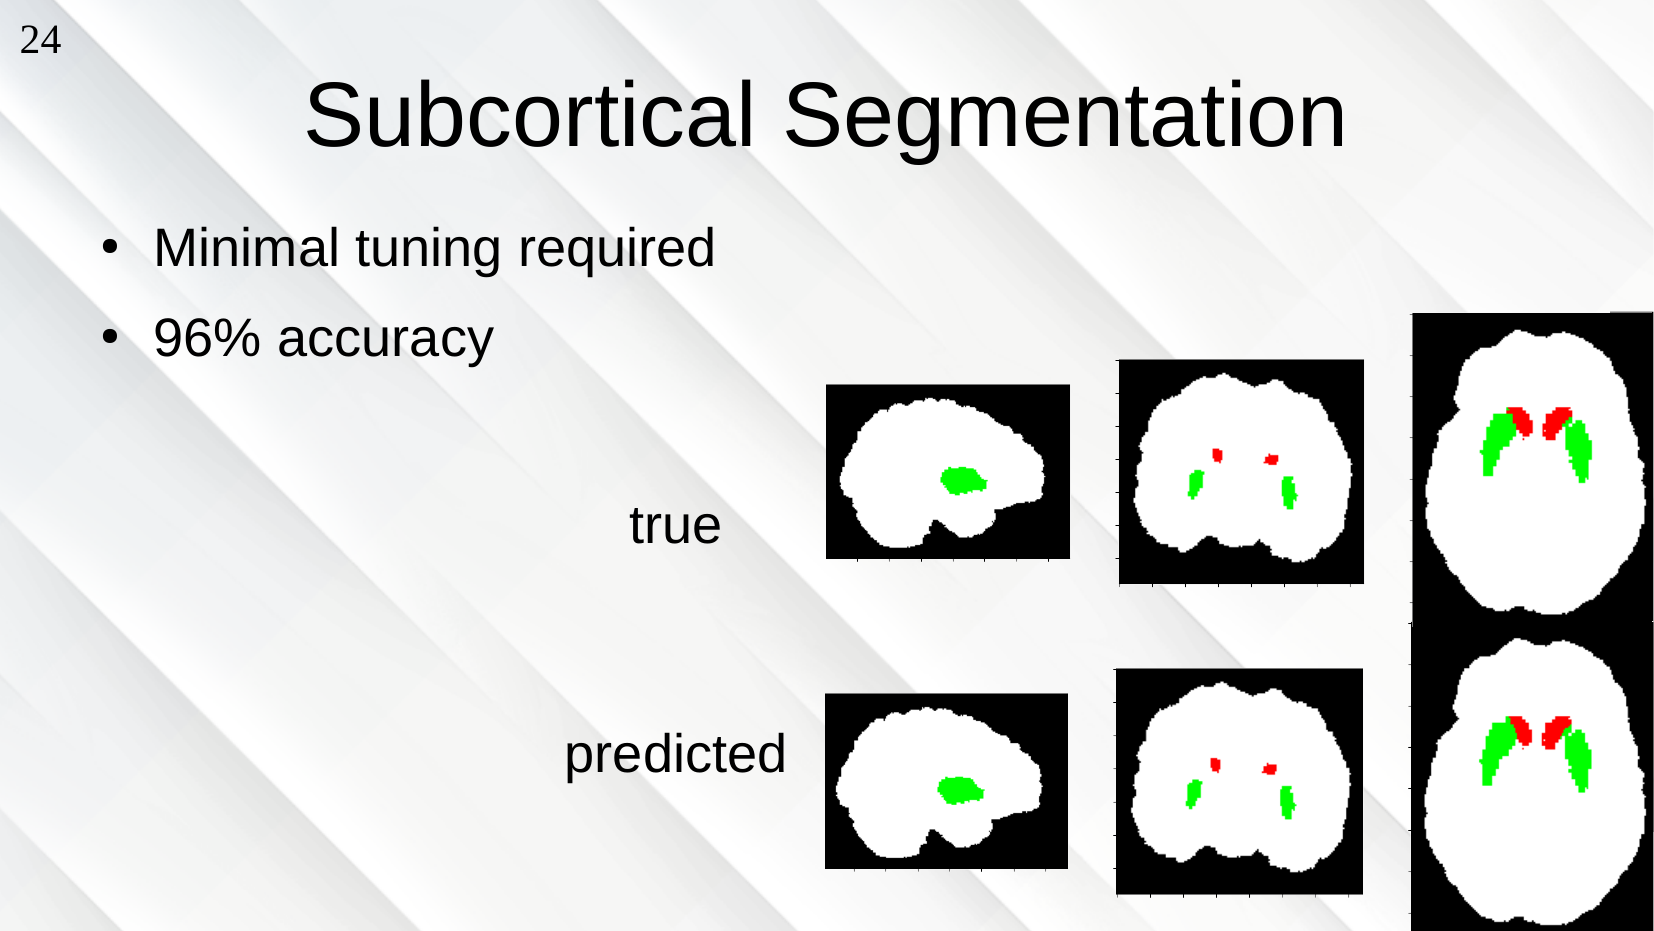

24
# Subcortical Segmentation
Minimal tuning required
96% accuracy
true
predicted